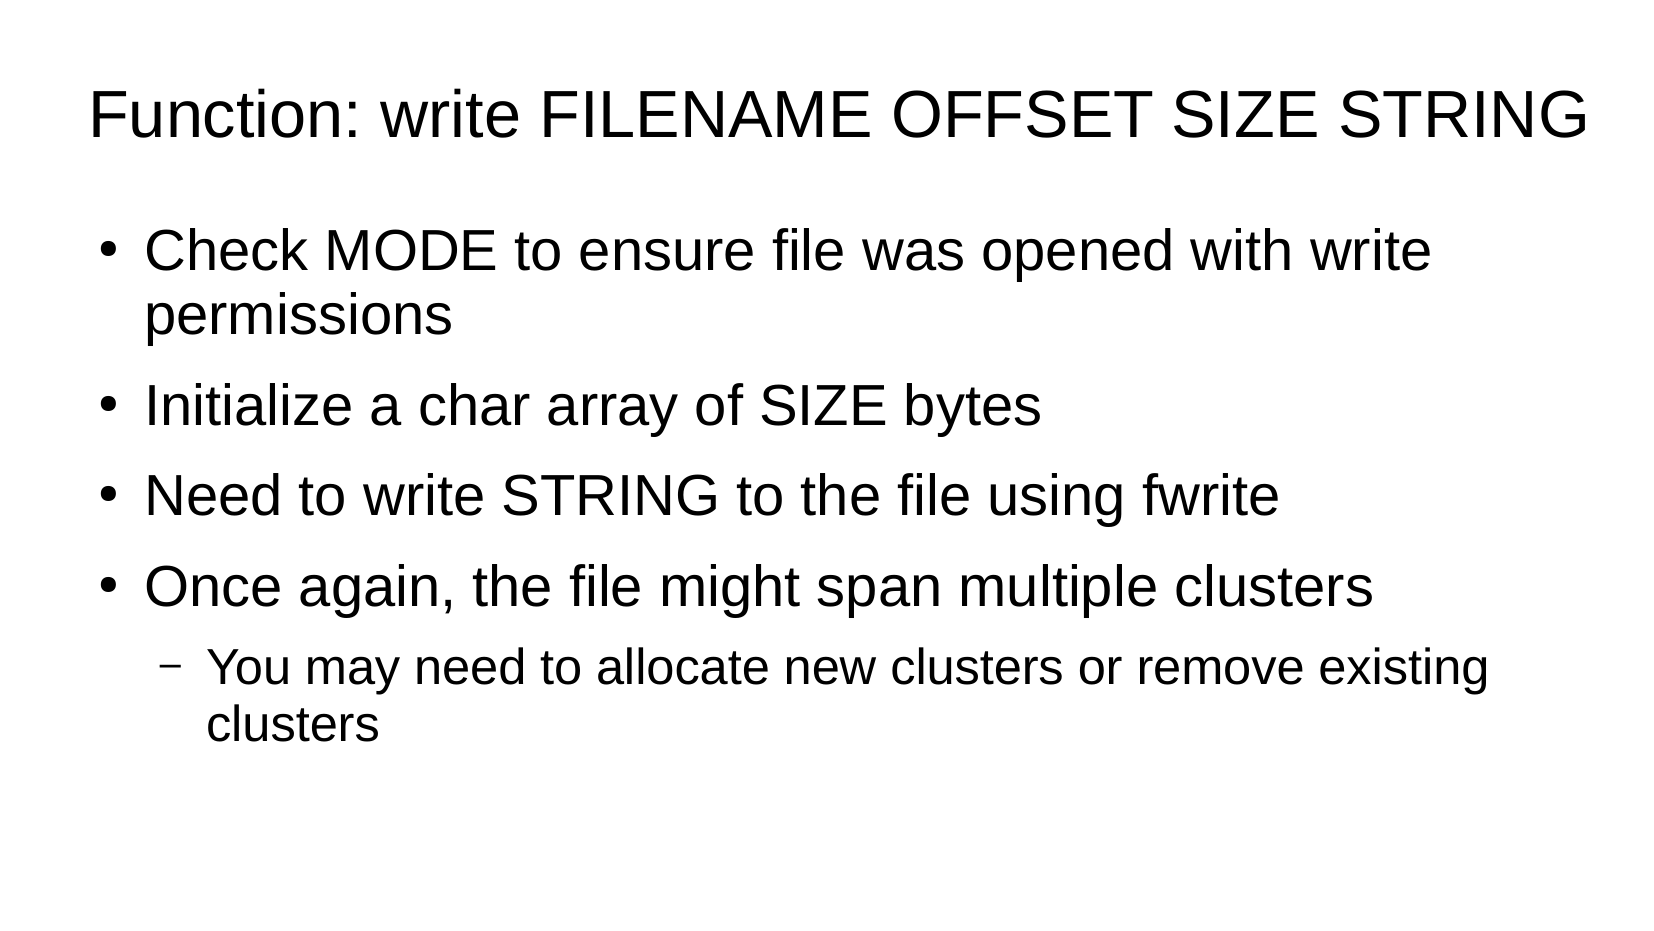

# Function: write FILENAME OFFSET SIZE STRING
Check MODE to ensure file was opened with write permissions
Initialize a char array of SIZE bytes
Need to write STRING to the file using fwrite
Once again, the file might span multiple clusters
You may need to allocate new clusters or remove existing clusters